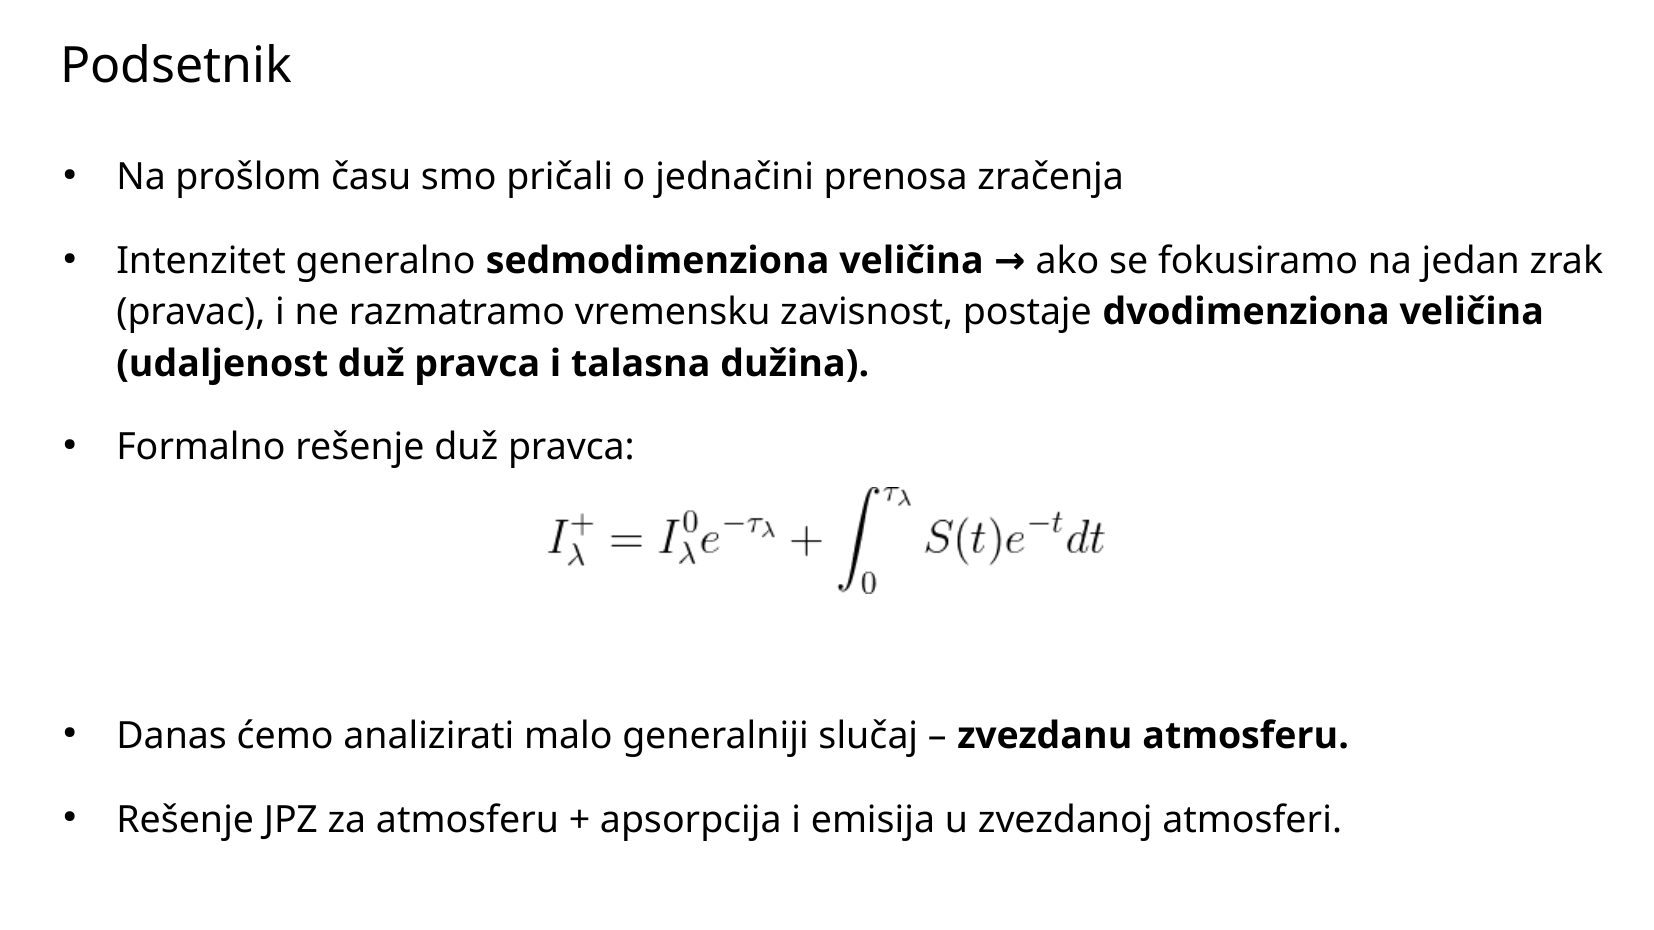

# Podsetnik
Na prošlom času smo pričali o jednačini prenosa zračenja
Intenzitet generalno sedmodimenziona veličina → ako se fokusiramo na jedan zrak (pravac), i ne razmatramo vremensku zavisnost, postaje dvodimenziona veličina (udaljenost duž pravca i talasna dužina).
Formalno rešenje duž pravca:
Danas ćemo analizirati malo generalniji slučaj – zvezdanu atmosferu.
Rešenje JPZ za atmosferu + apsorpcija i emisija u zvezdanoj atmosferi.